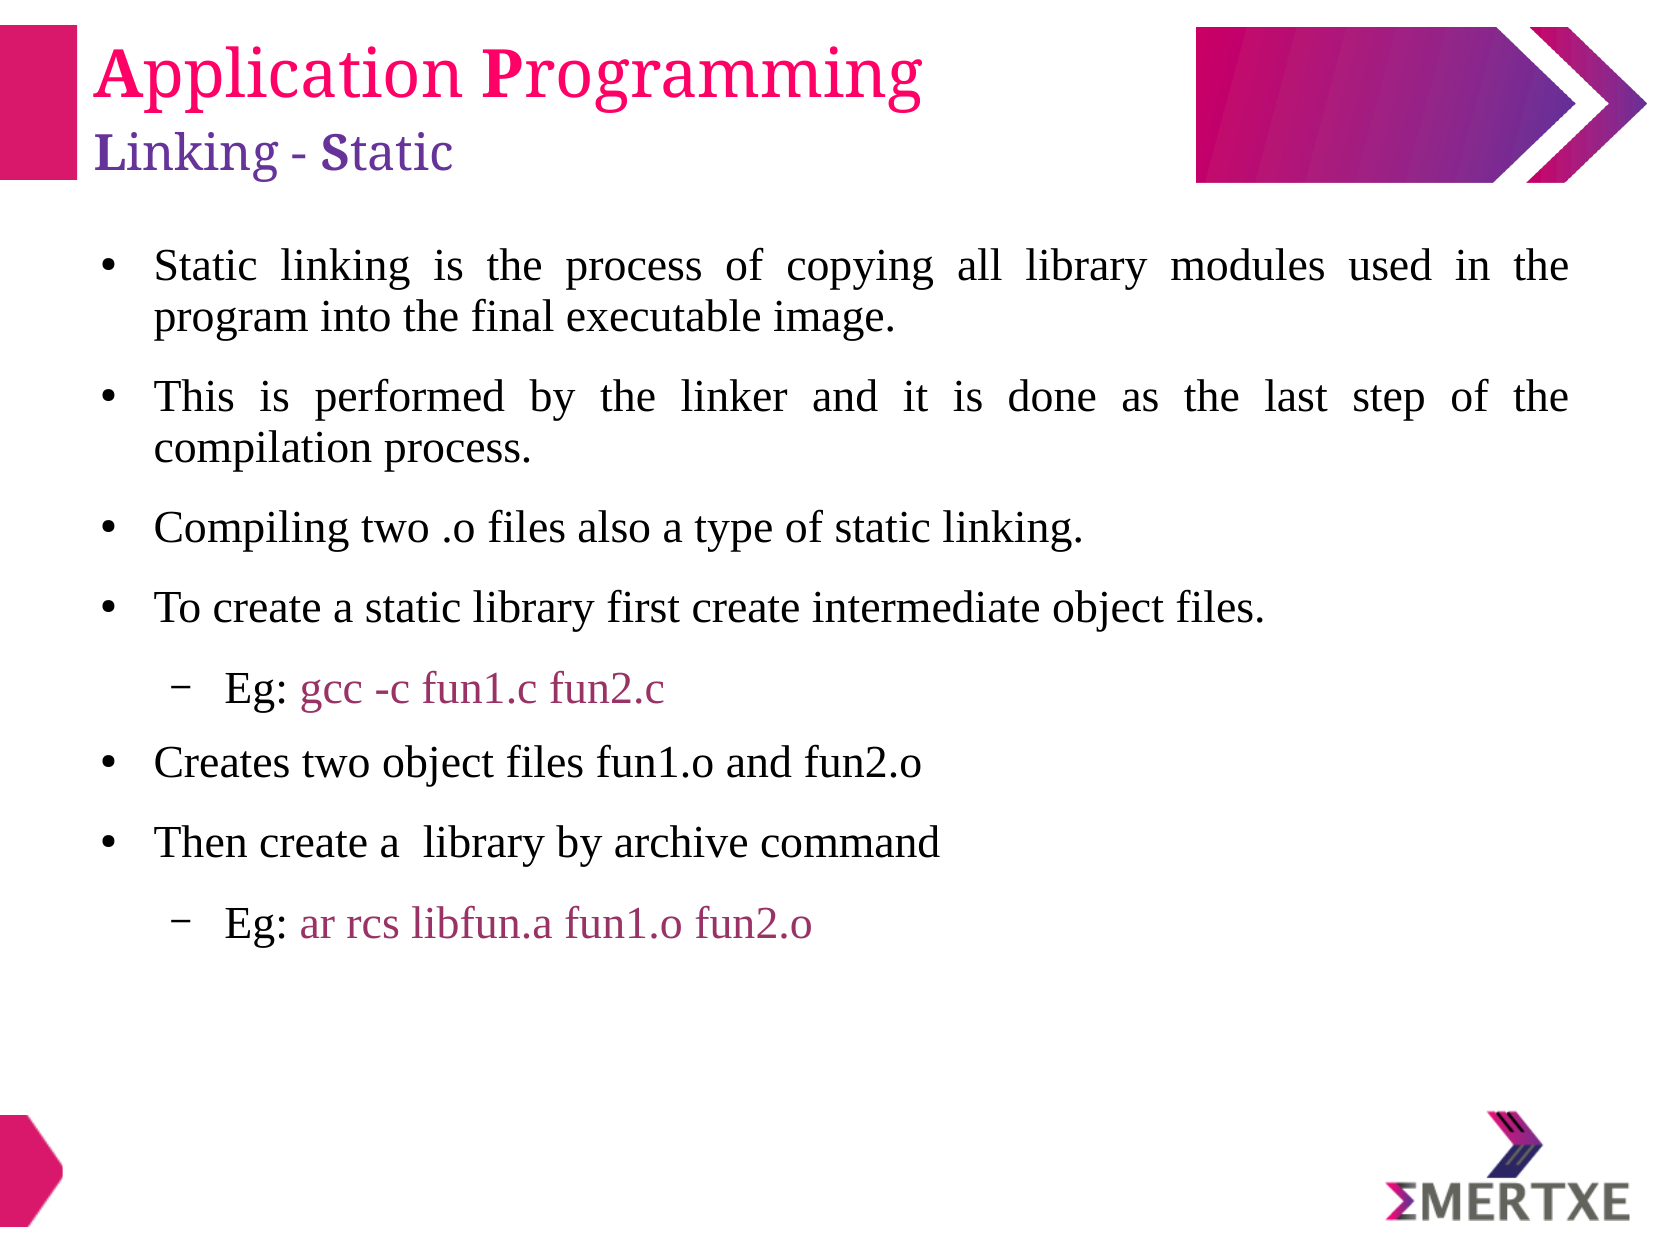

# Application Programming Linking - Static
Static linking is the process of copying all library modules used in the program into the final executable image.
This is performed by the linker and it is done as the last step of the compilation process.
Compiling two .o files also a type of static linking.
To create a static library first create intermediate object files.
Eg: gcc -c fun1.c fun2.c
Creates two object files fun1.o and fun2.o
Then create a library by archive command
Eg: ar rcs libfun.a fun1.o fun2.o